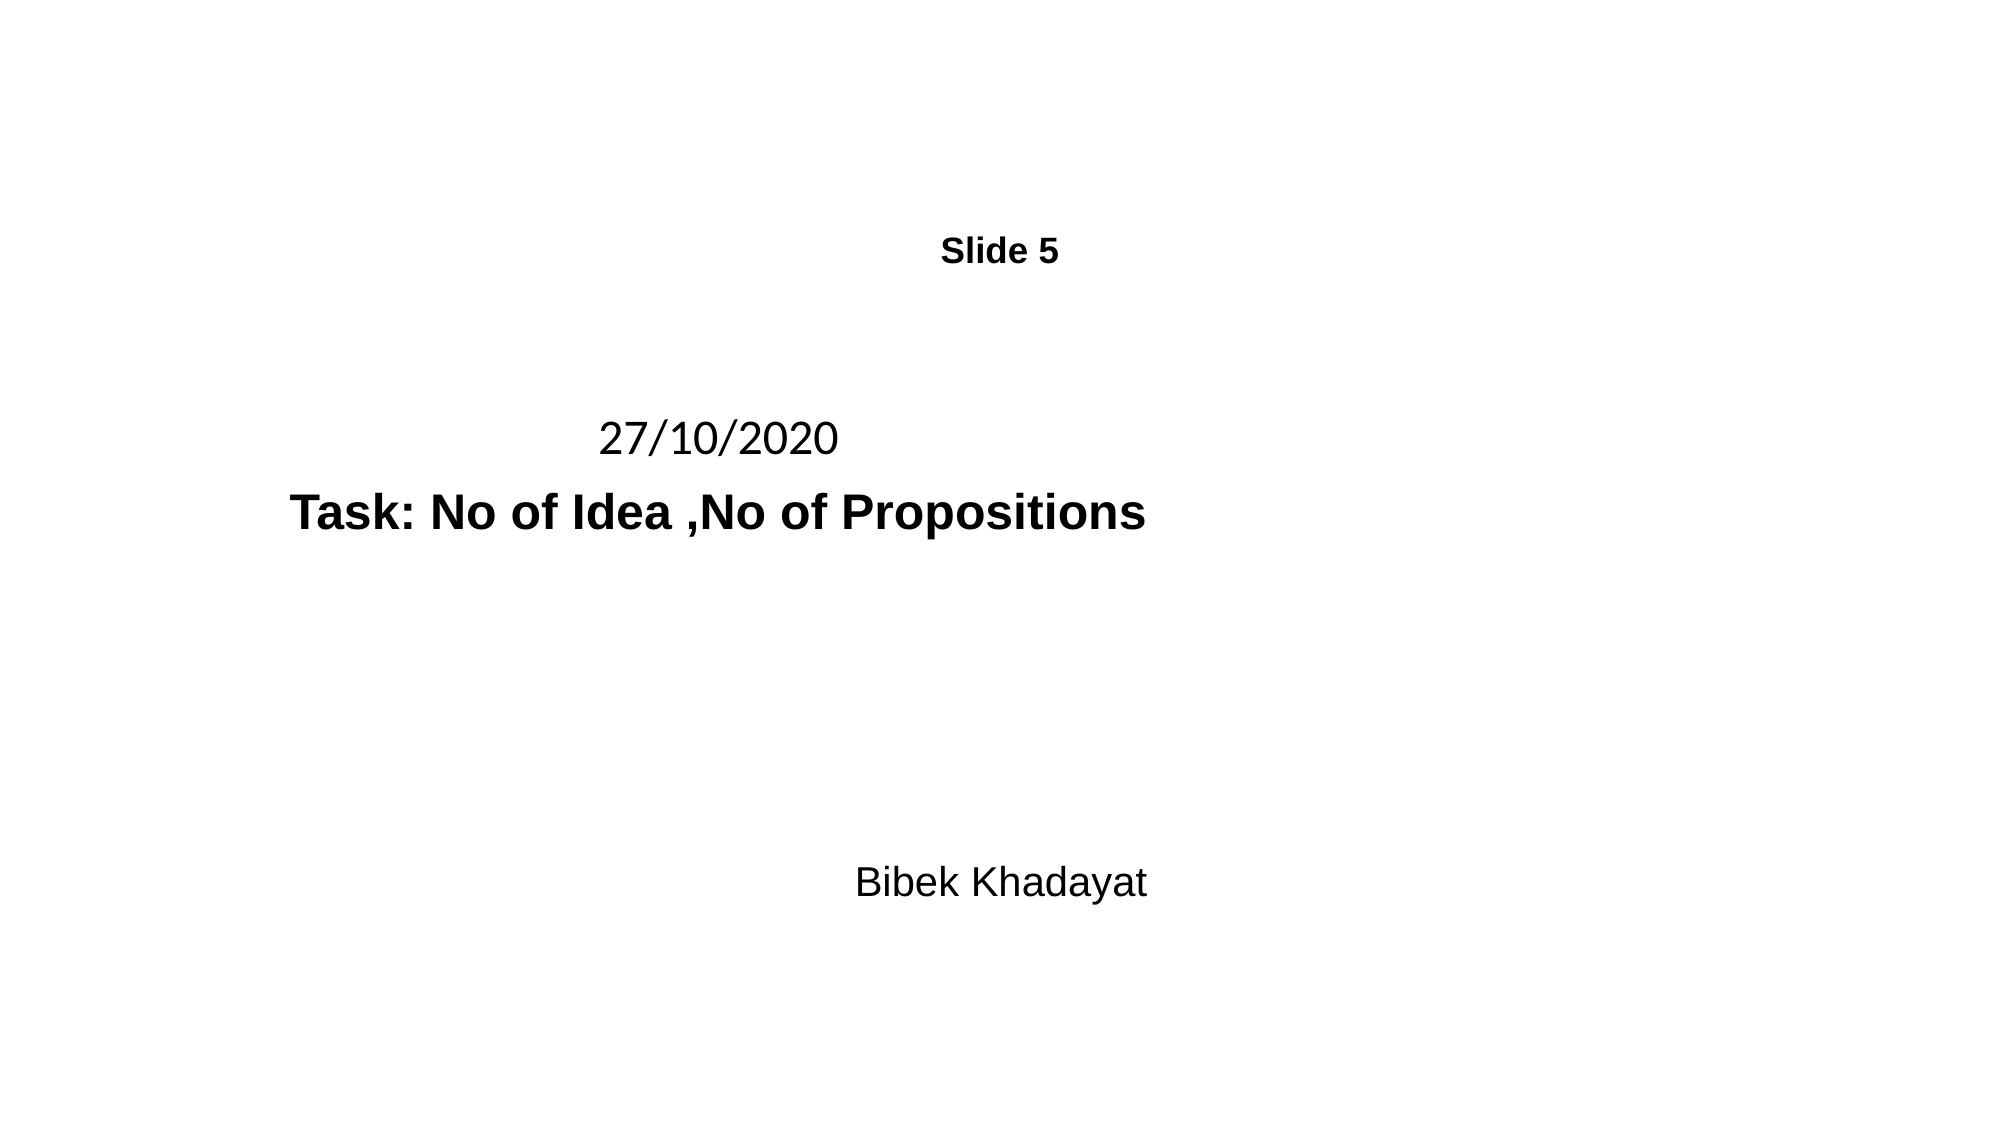

# Slide 5
27/10/2020
Task: No of Idea ,No of Propositions
Bibek Khadayat